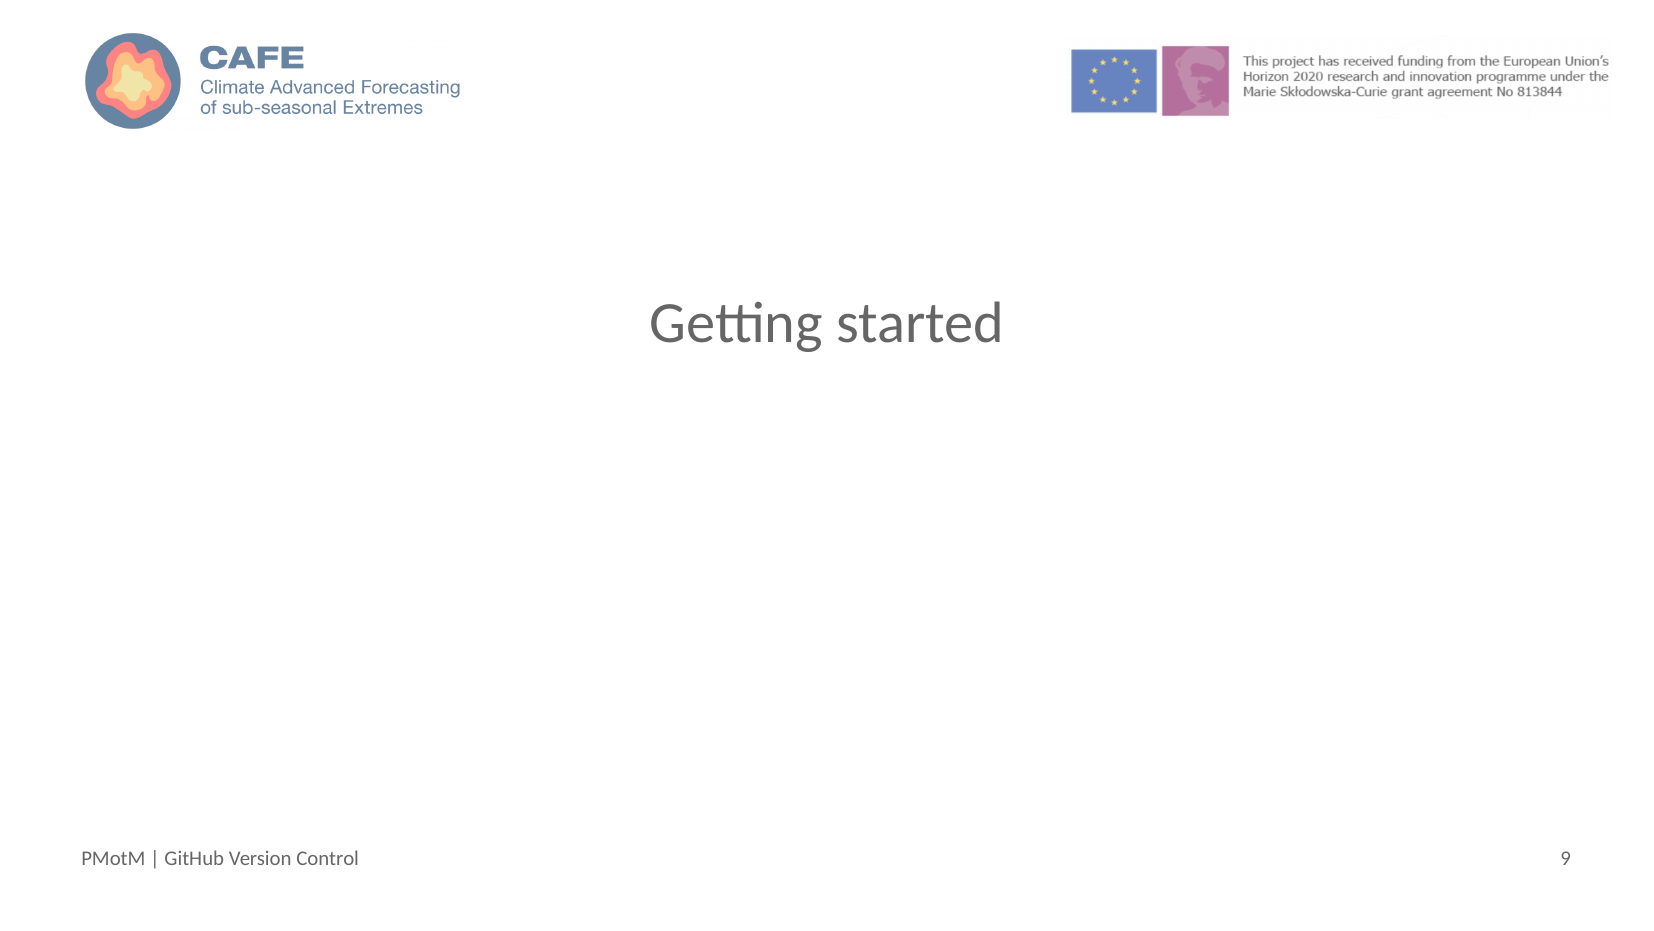

# Getting started
PMotM | GitHub Version Control
9